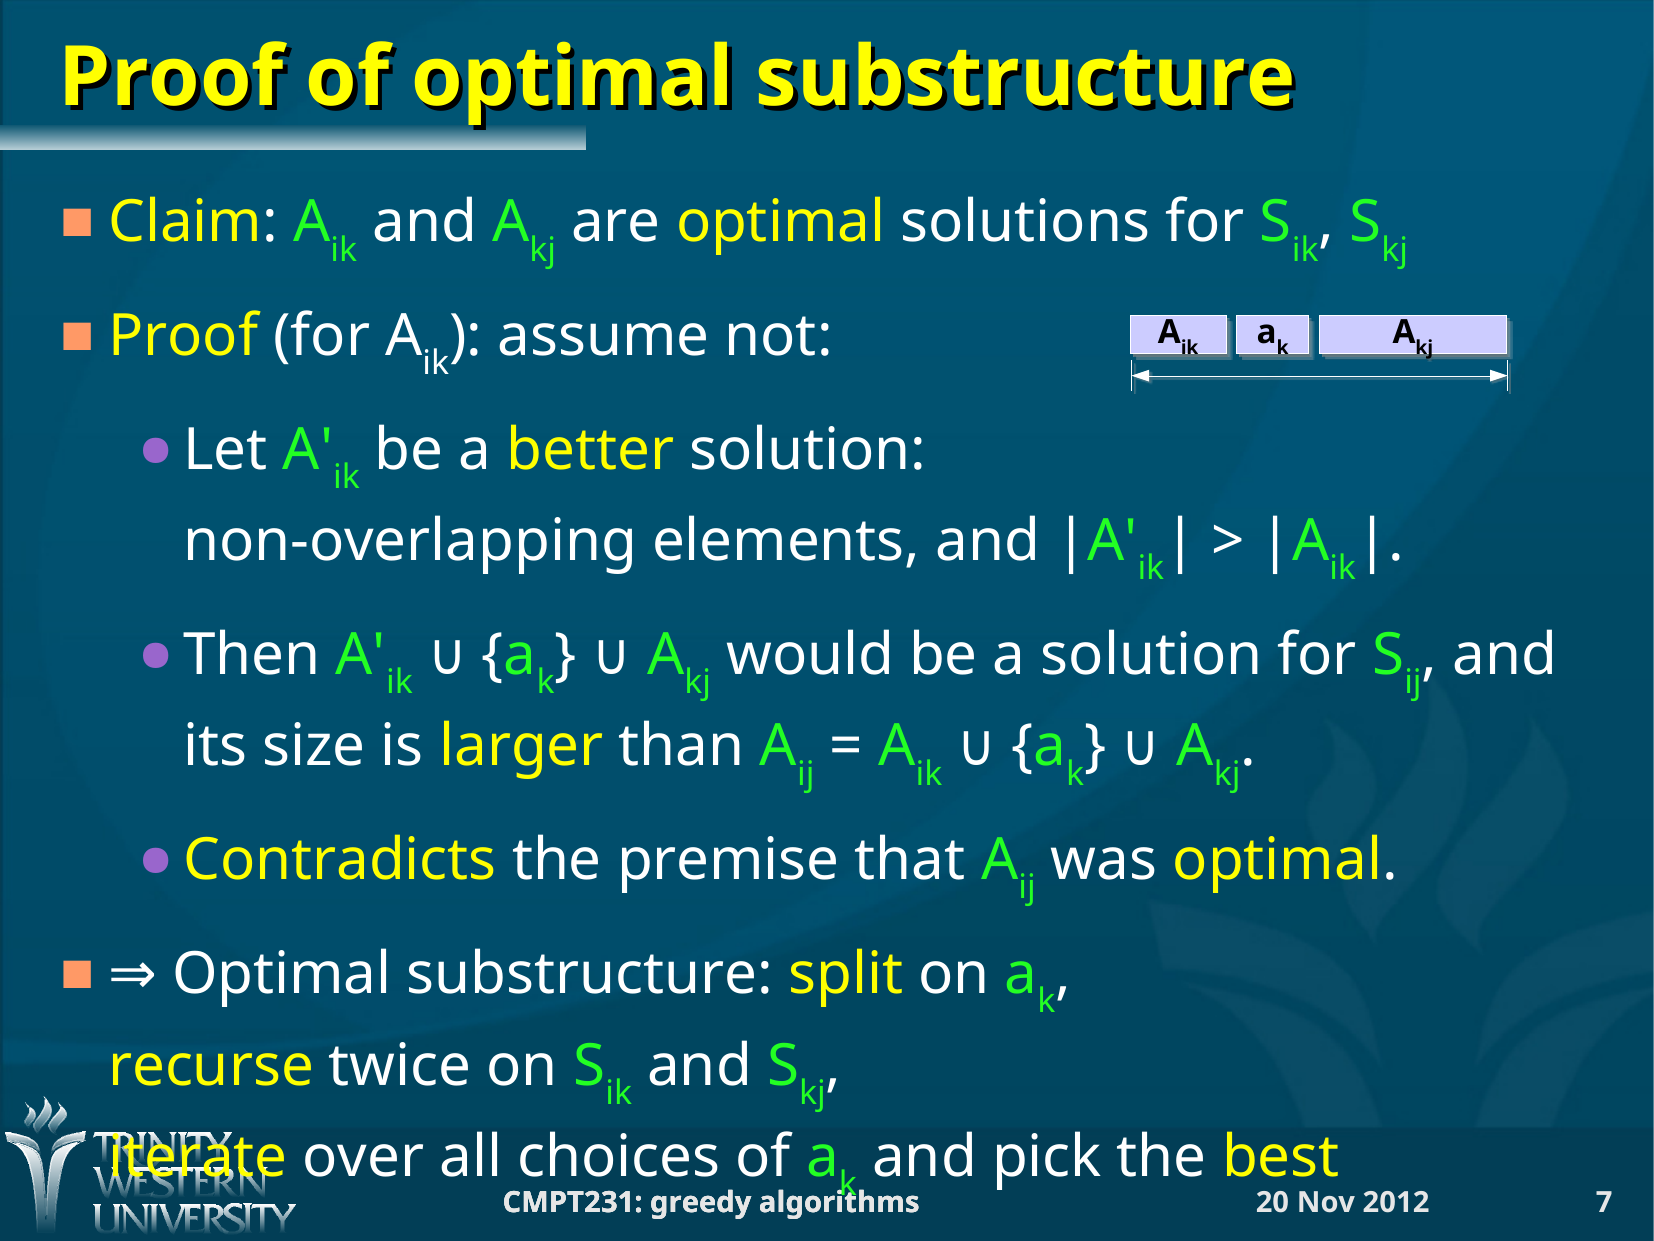

# Proof of optimal substructure
Claim: Aik and Akj are optimal solutions for Sik, Skj
Proof (for Aik): assume not:
Let A'ik be a better solution:
non-overlapping elements, and |A'ik| > |Aik|.
Then A'ik ∪ {ak} ∪ Akj would be a solution for Sij, and its size is larger than Aij = Aik ∪ {ak} ∪ Akj.
Contradicts the premise that Aij was optimal.
⇒ Optimal substructure: split on ak,
recurse twice on Sik and Skj,
iterate over all choices of ak and pick the best
Aik
ak
Akj
CMPT231: greedy algorithms
20 Nov 2012
7